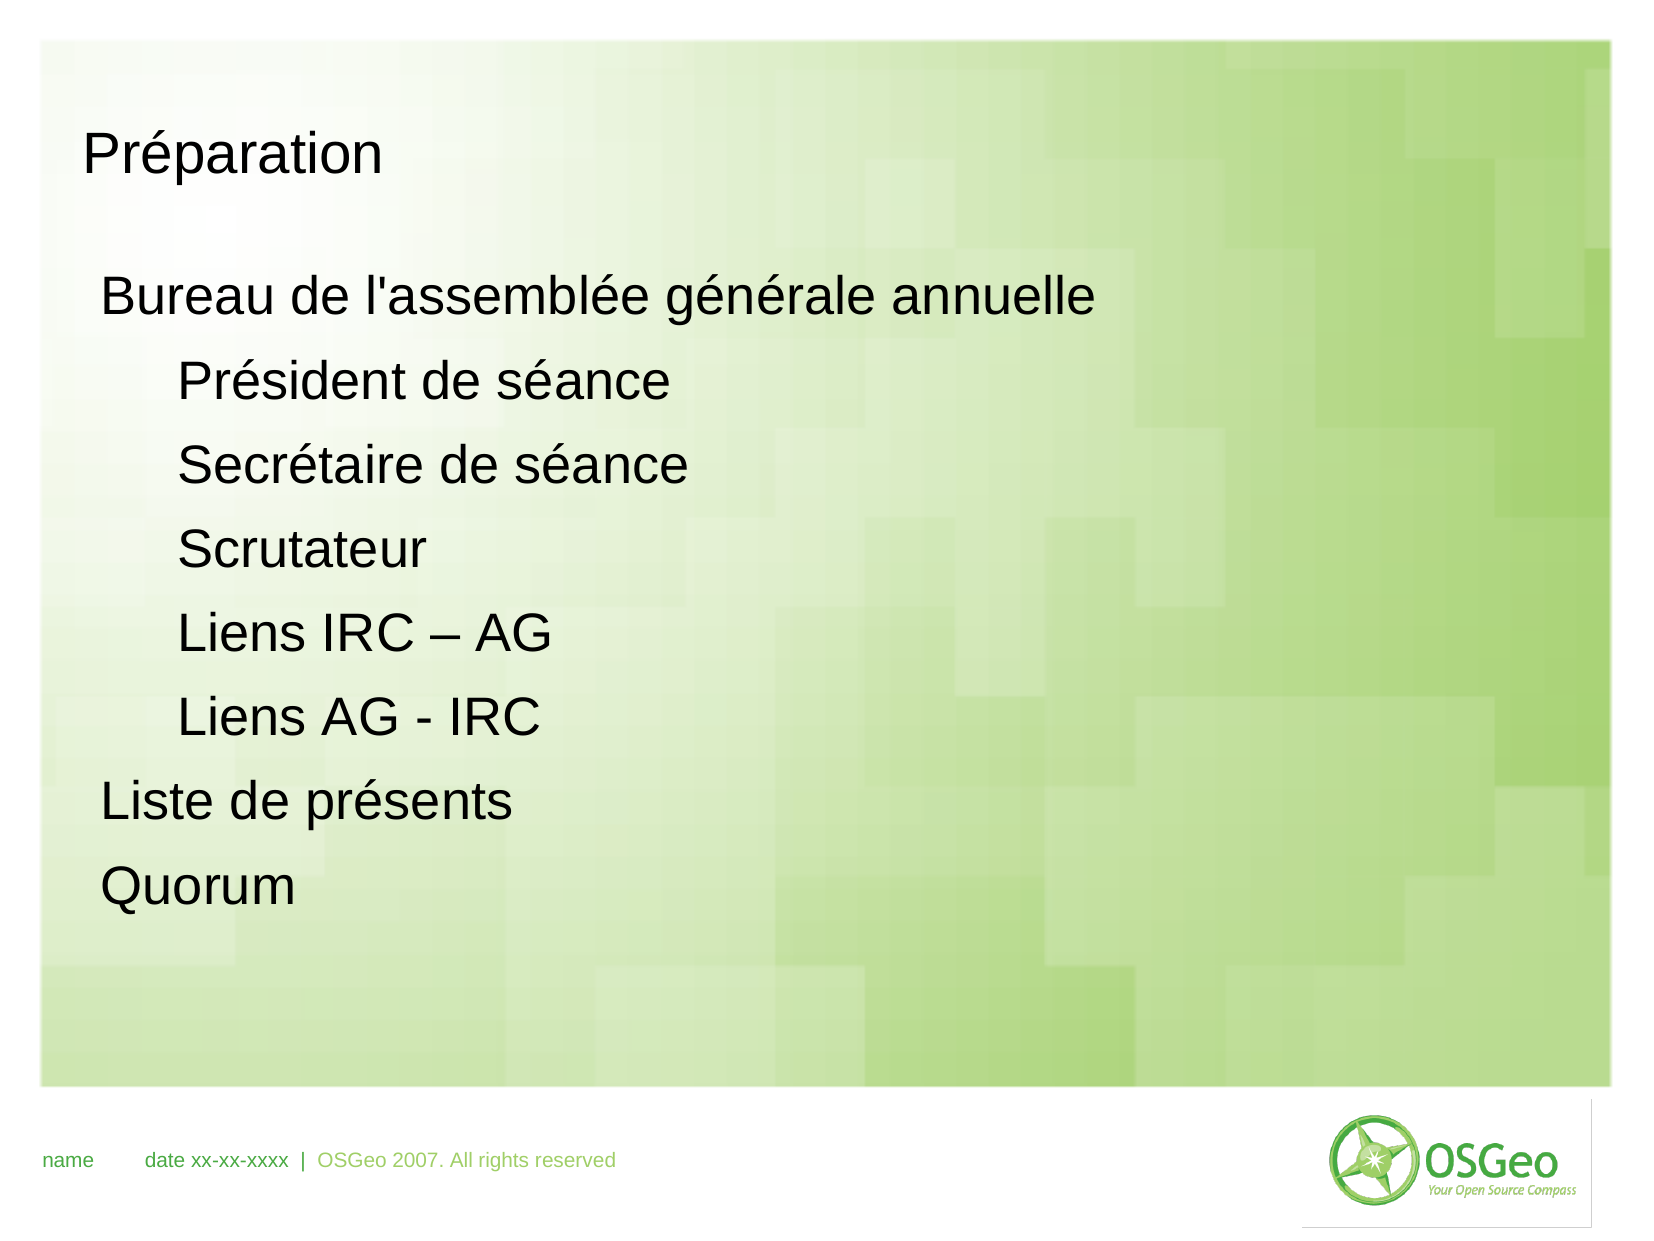

# Préparation
Bureau de l'assemblée générale annuelle
Président de séance
Secrétaire de séance
Scrutateur
Liens IRC – AG
Liens AG - IRC
Liste de présents
Quorum